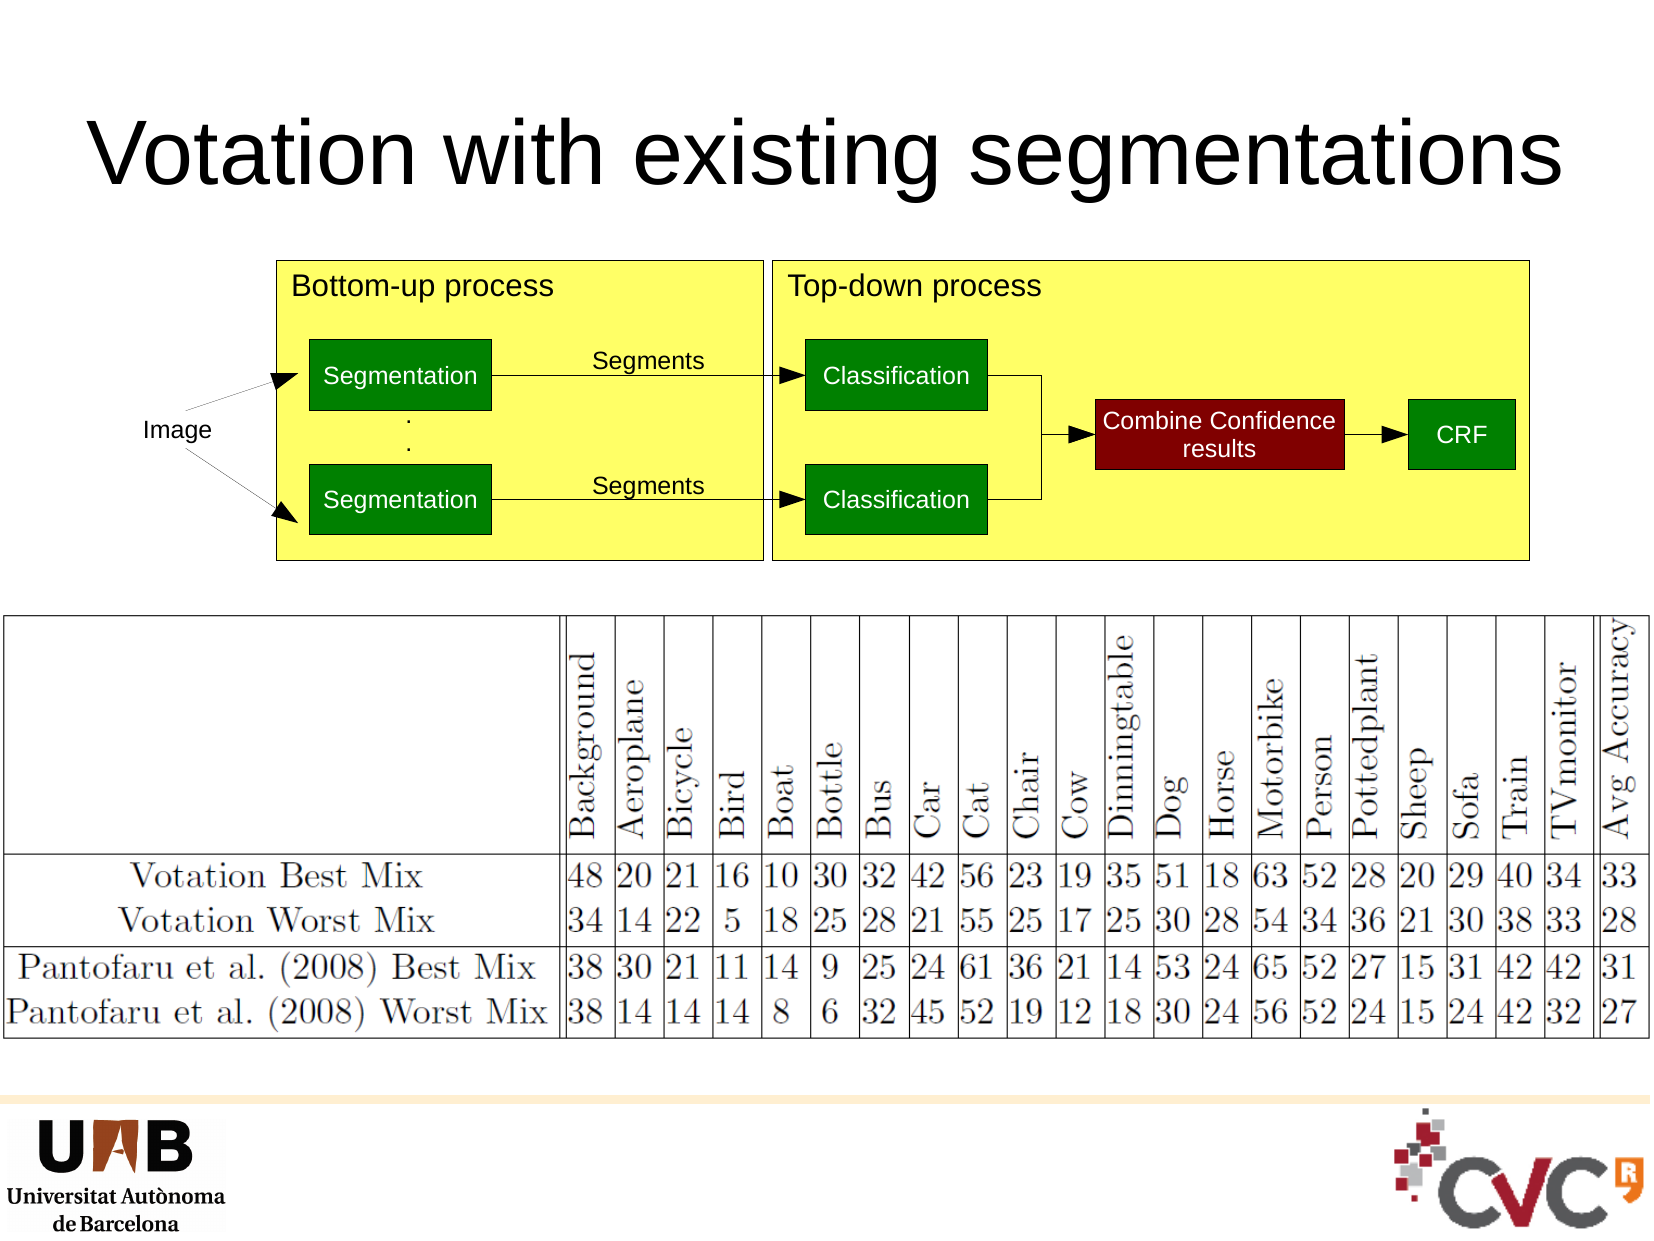

# Votation with existing segmentations
Bottom-up process
Top-down process
Segmentation
Classification
.
.
Combine Confidence
results
CRF
Image
Classification
Segmentation